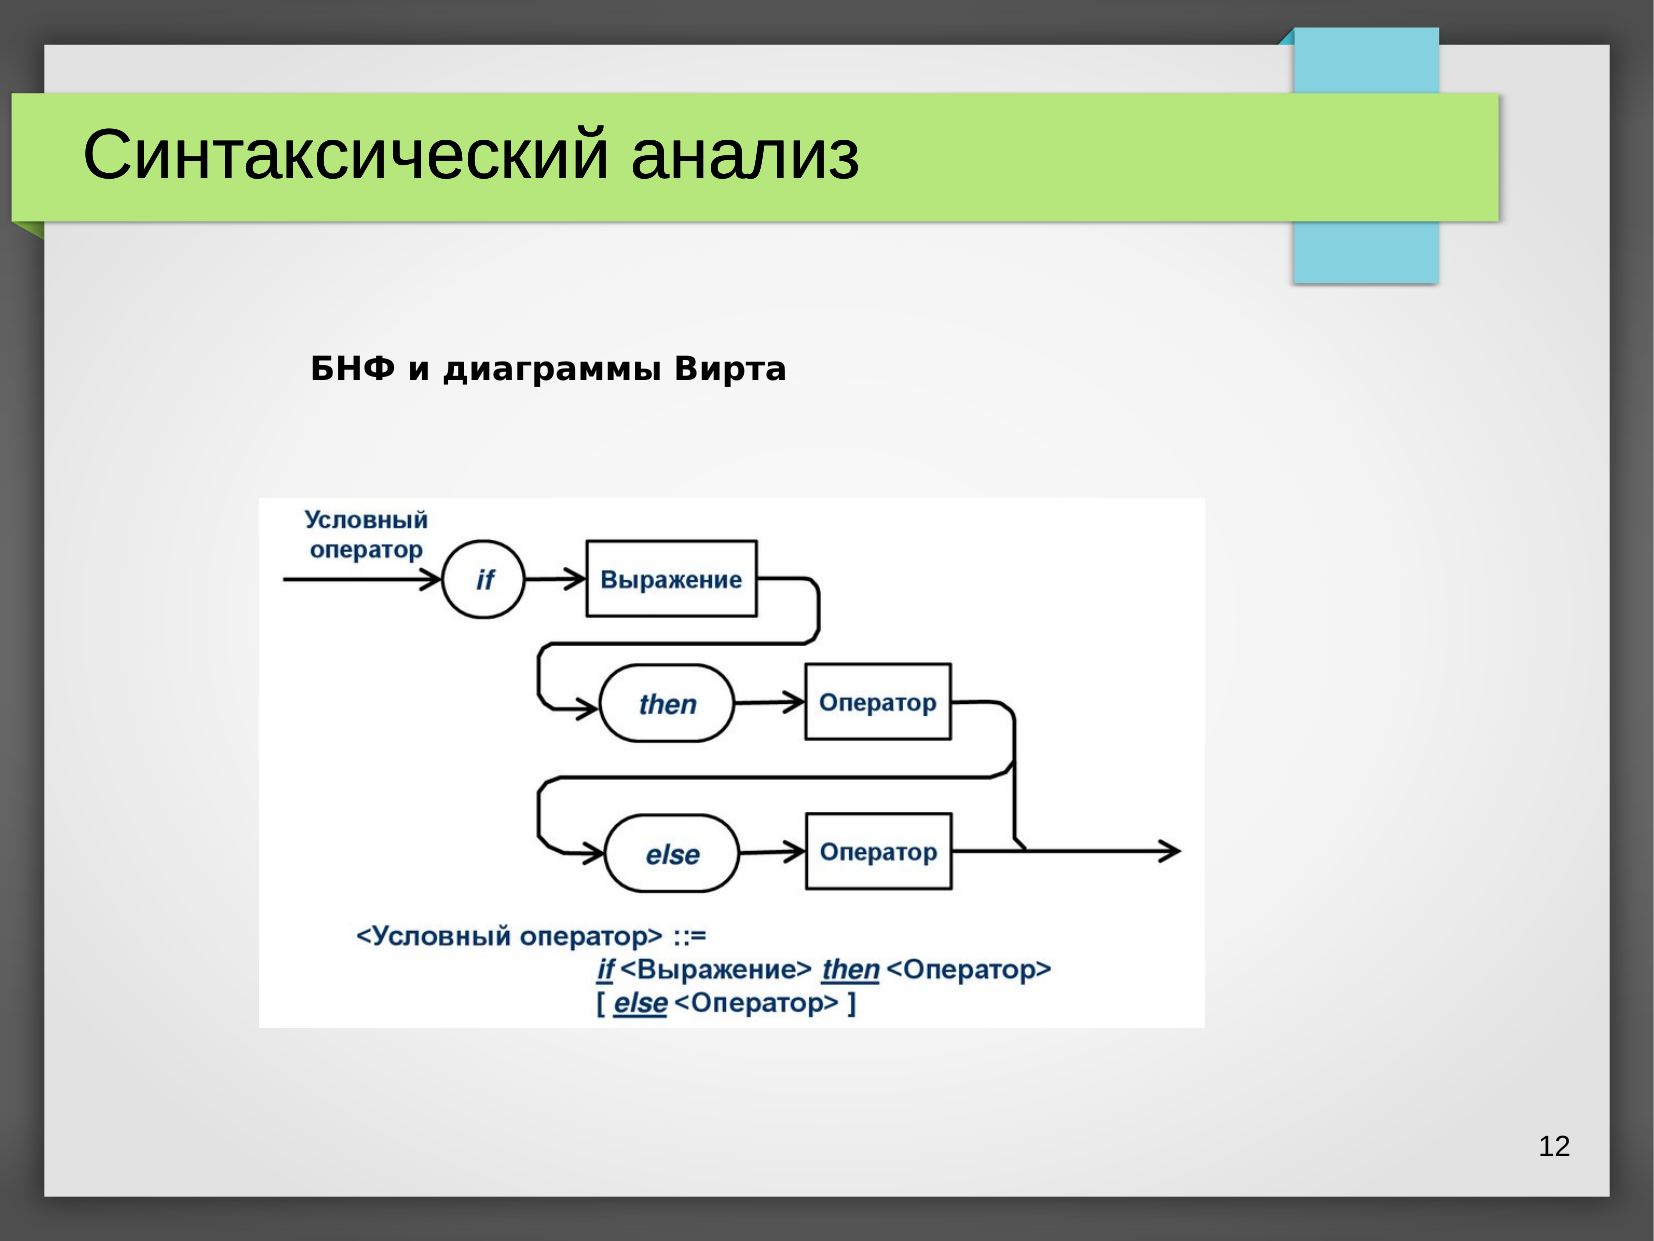

# Синтаксический анализ
Синтаксический анализ
Синтаксический анализ
БНФ и диаграммы Вирта
12